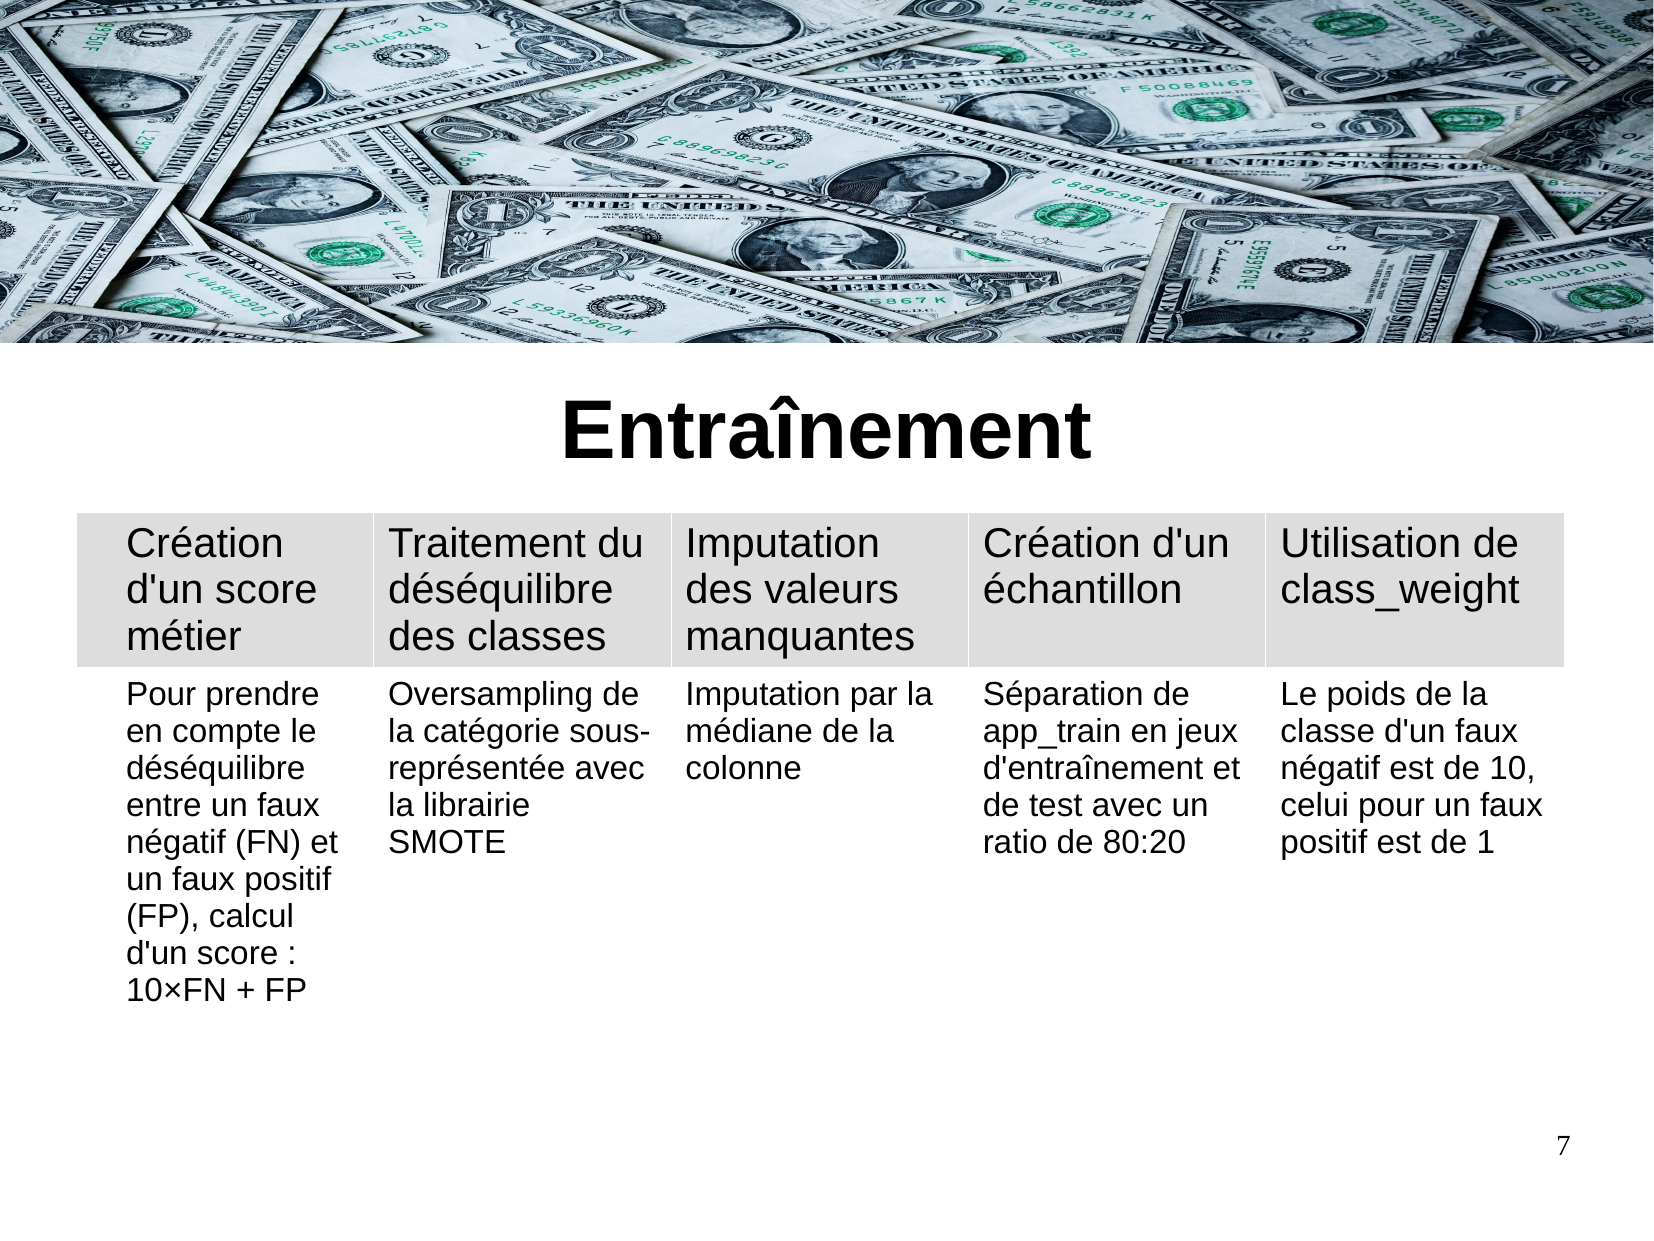

Entraînement
| Création d'un score métier | Traitement du déséquilibre des classes | Imputation des valeurs manquantes | Création d'un échantillon | Utilisation de class\_weight |
| --- | --- | --- | --- | --- |
| Pour prendre en compte le déséquilibre entre un faux négatif (FN) et un faux positif (FP), calcul d'un score : 10×FN + FP | Oversampling de la catégorie sous-représentée avec la librairie SMOTE | Imputation par la médiane de la colonne | Séparation de app\_train en jeux d'entraînement et de test avec un ratio de 80:20 | Le poids de la classe d'un faux négatif est de 10, celui pour un faux positif est de 1 |
7